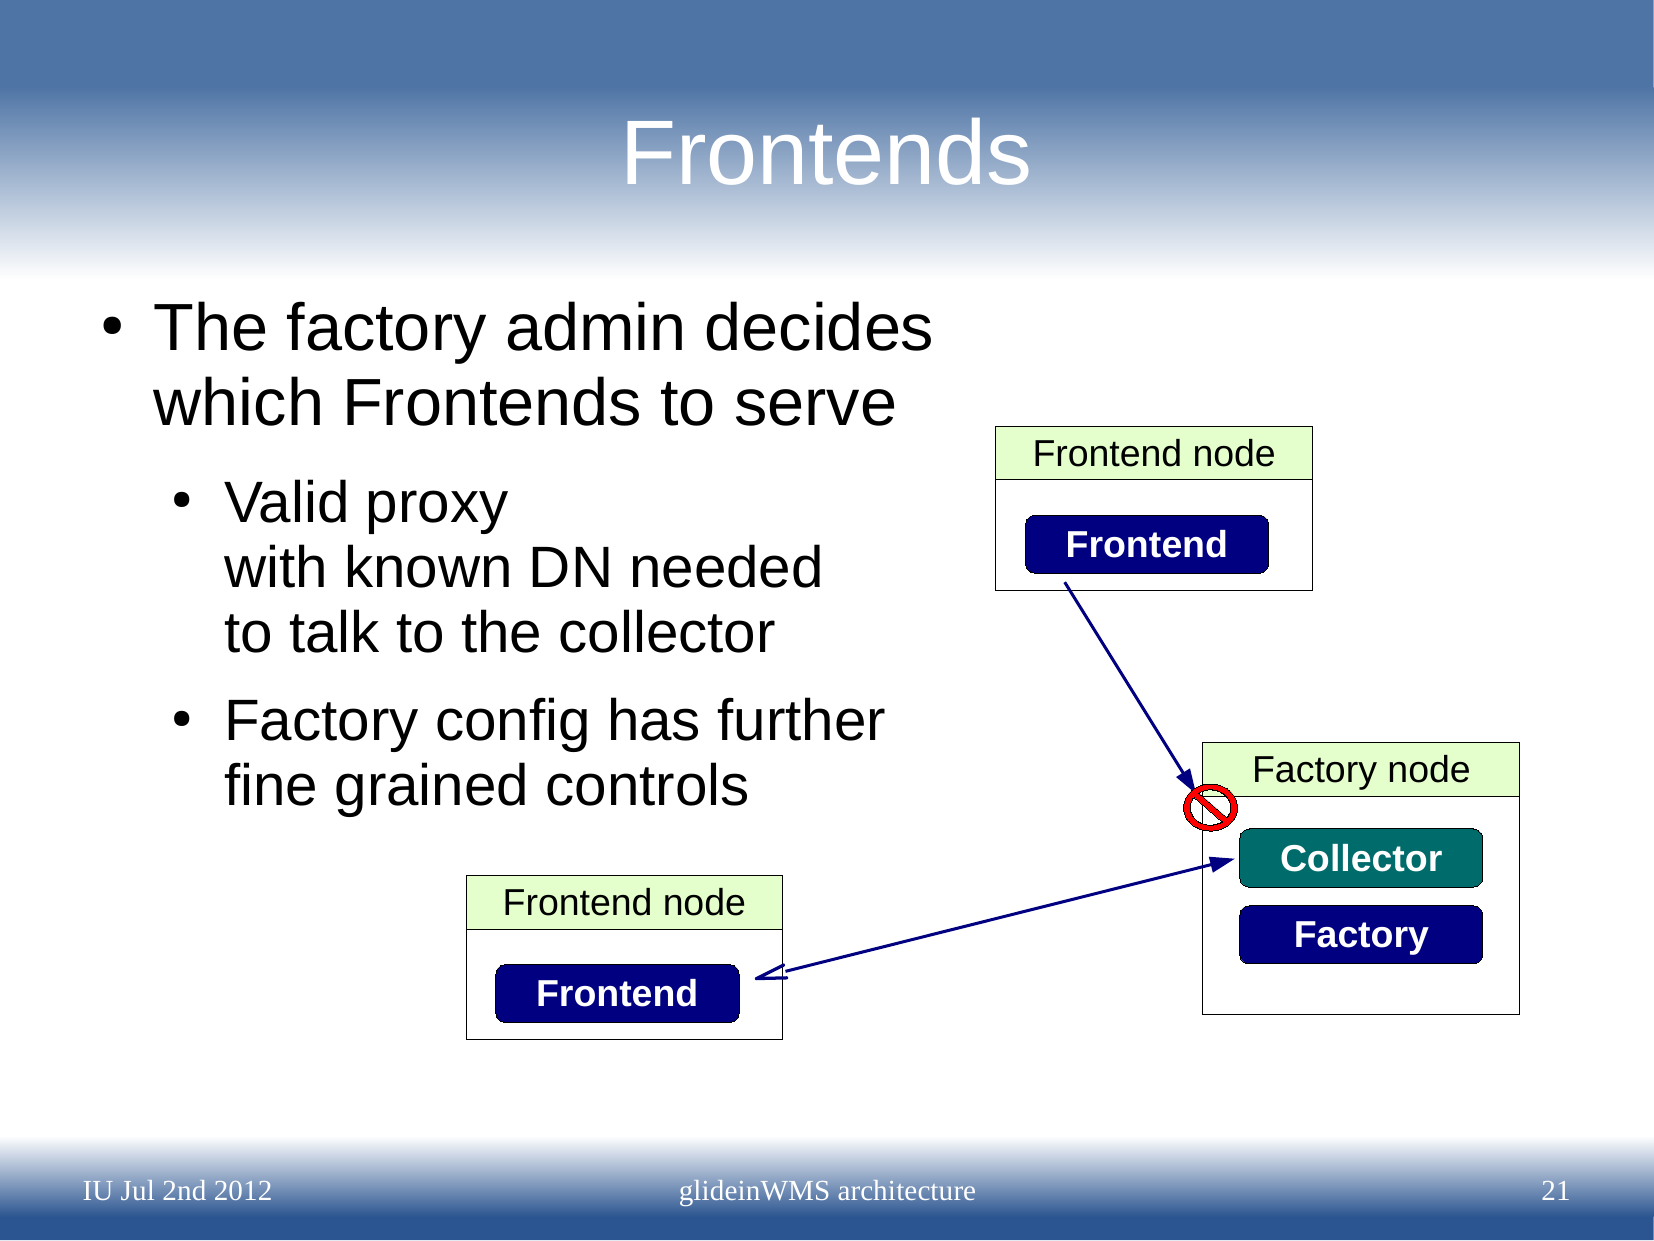

# Frontends
The factory admin decides
which Frontends to serve
Valid proxy
with known DN needed
to talk to the collector
Factory config has further
fine grained controls
Frontend node
Frontend
Factory node
Collector
Frontend node
Factory
Frontend
IU Jul 2nd 2012
glideinWMS architecture
21